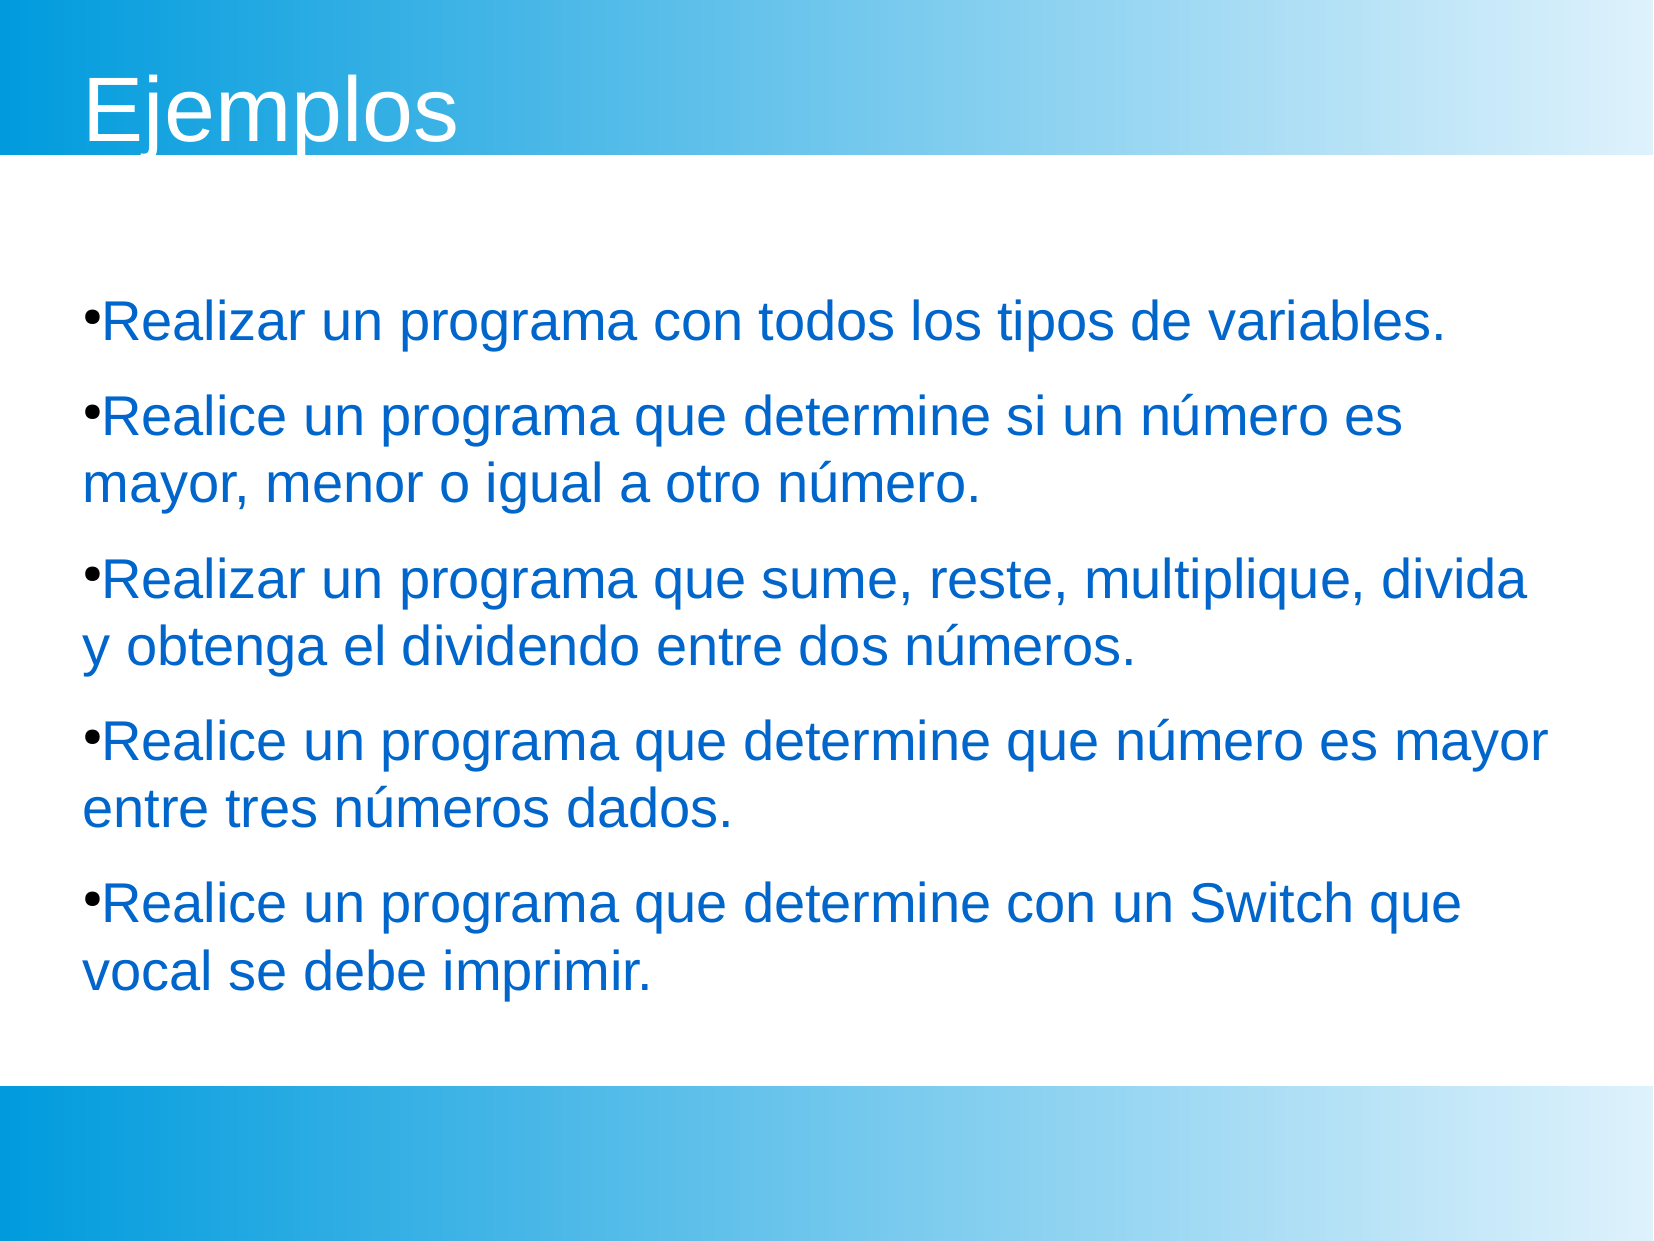

# Ejemplos
Realizar un programa con todos los tipos de variables.
Realice un programa que determine si un número es mayor, menor o igual a otro número.
Realizar un programa que sume, reste, multiplique, divida y obtenga el dividendo entre dos números.
Realice un programa que determine que número es mayor entre tres números dados.
Realice un programa que determine con un Switch que vocal se debe imprimir.